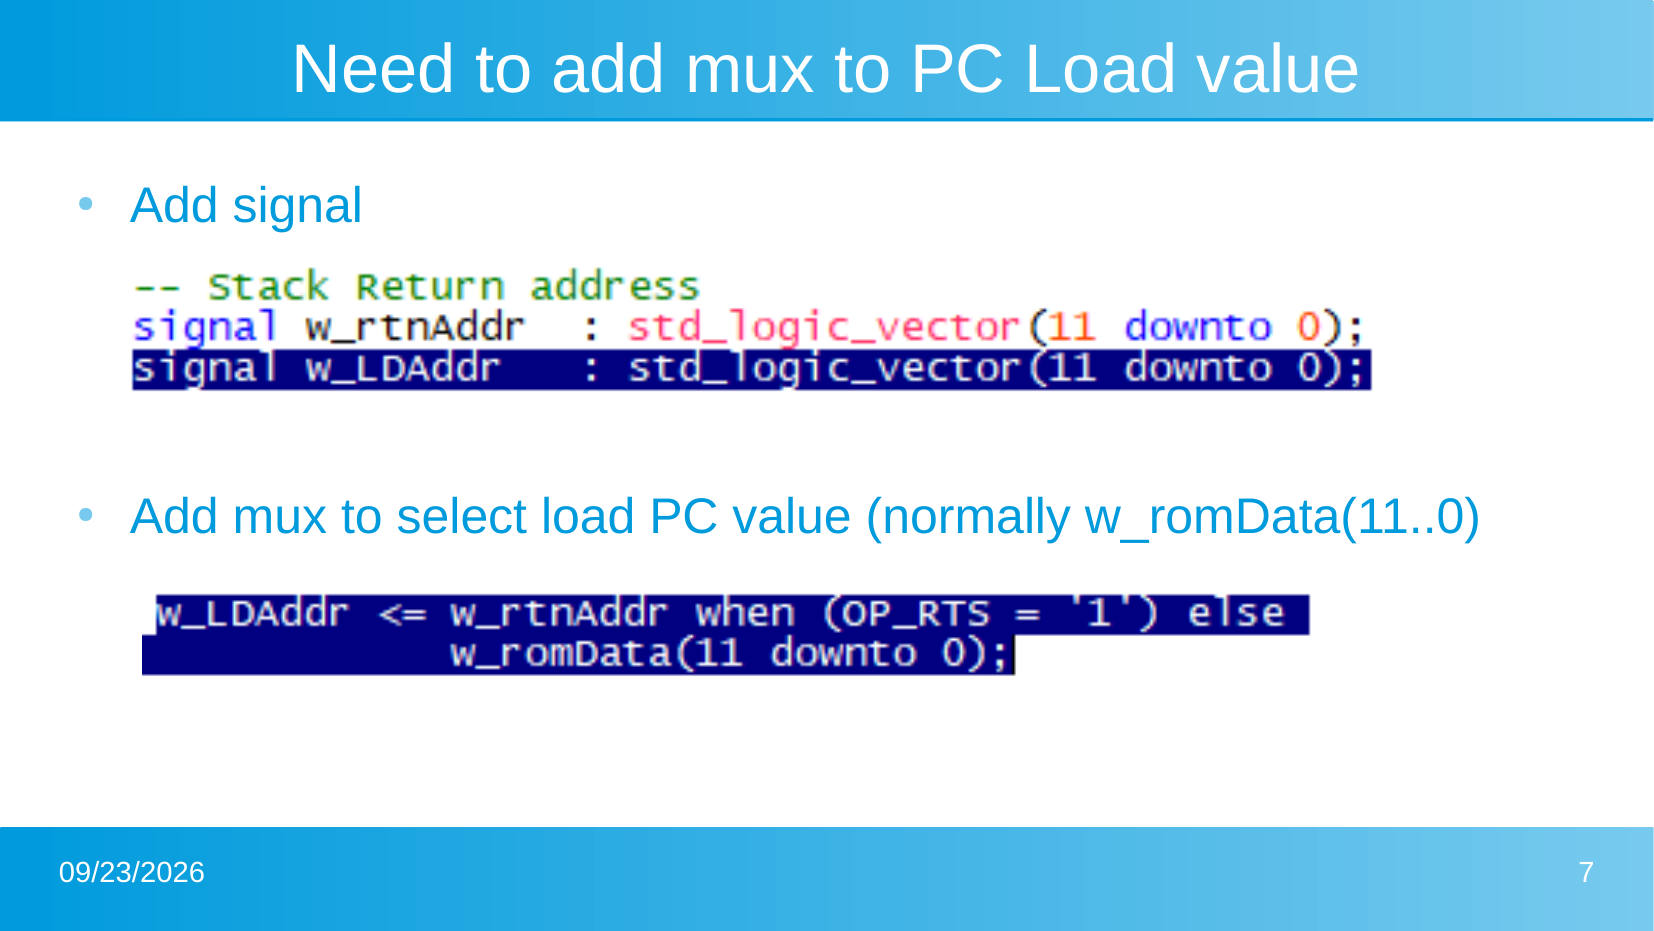

# Need to add mux to PC Load value
Add signal
Add mux to select load PC value (normally w_romData(11..0)
7